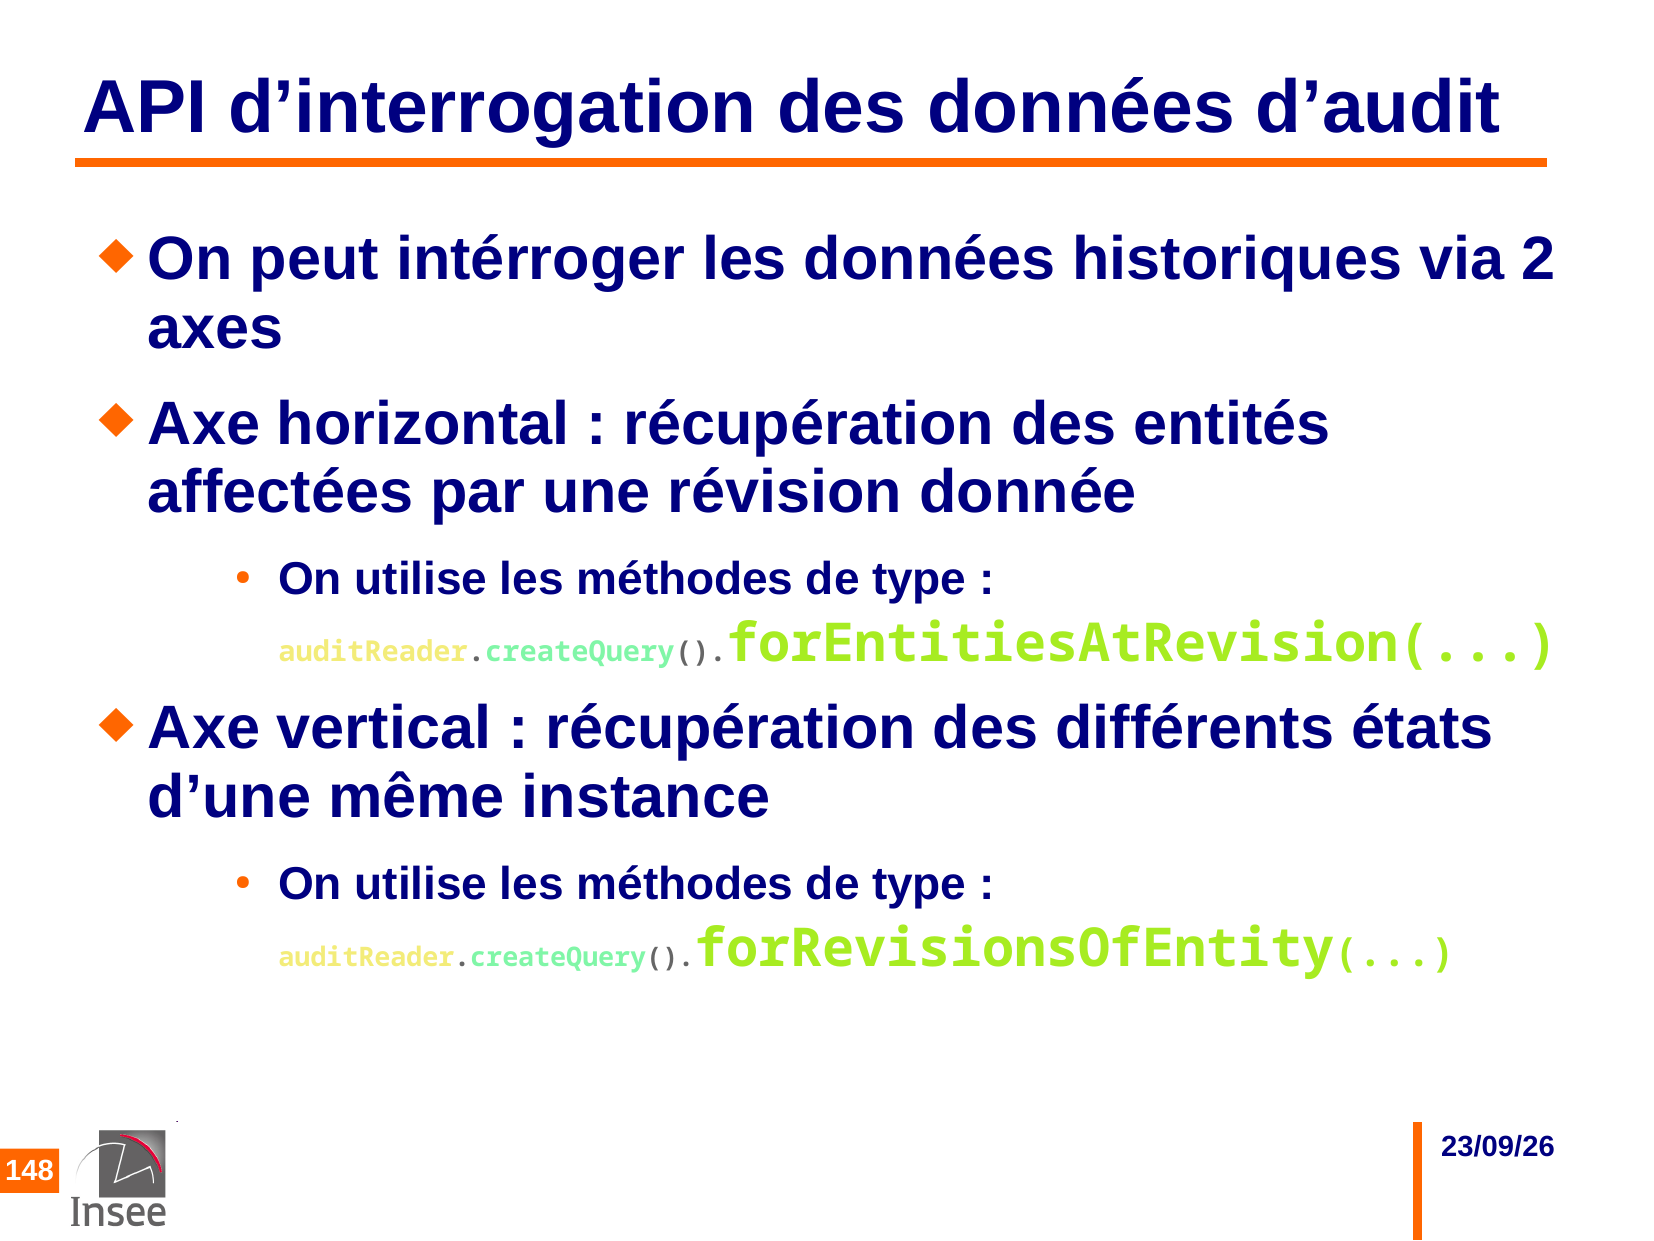

# API d’interrogation des données d’audit
On peut intérroger les données historiques via 2 axes
Axe horizontal : récupération des entités affectées par une révision donnée
On utilise les méthodes de type : auditReader.createQuery().forEntitiesAtRevision(...)
Axe vertical : récupération des différents états d’une même instance
On utilise les méthodes de type : auditReader.createQuery().forRevisionsOfEntity(...)
148